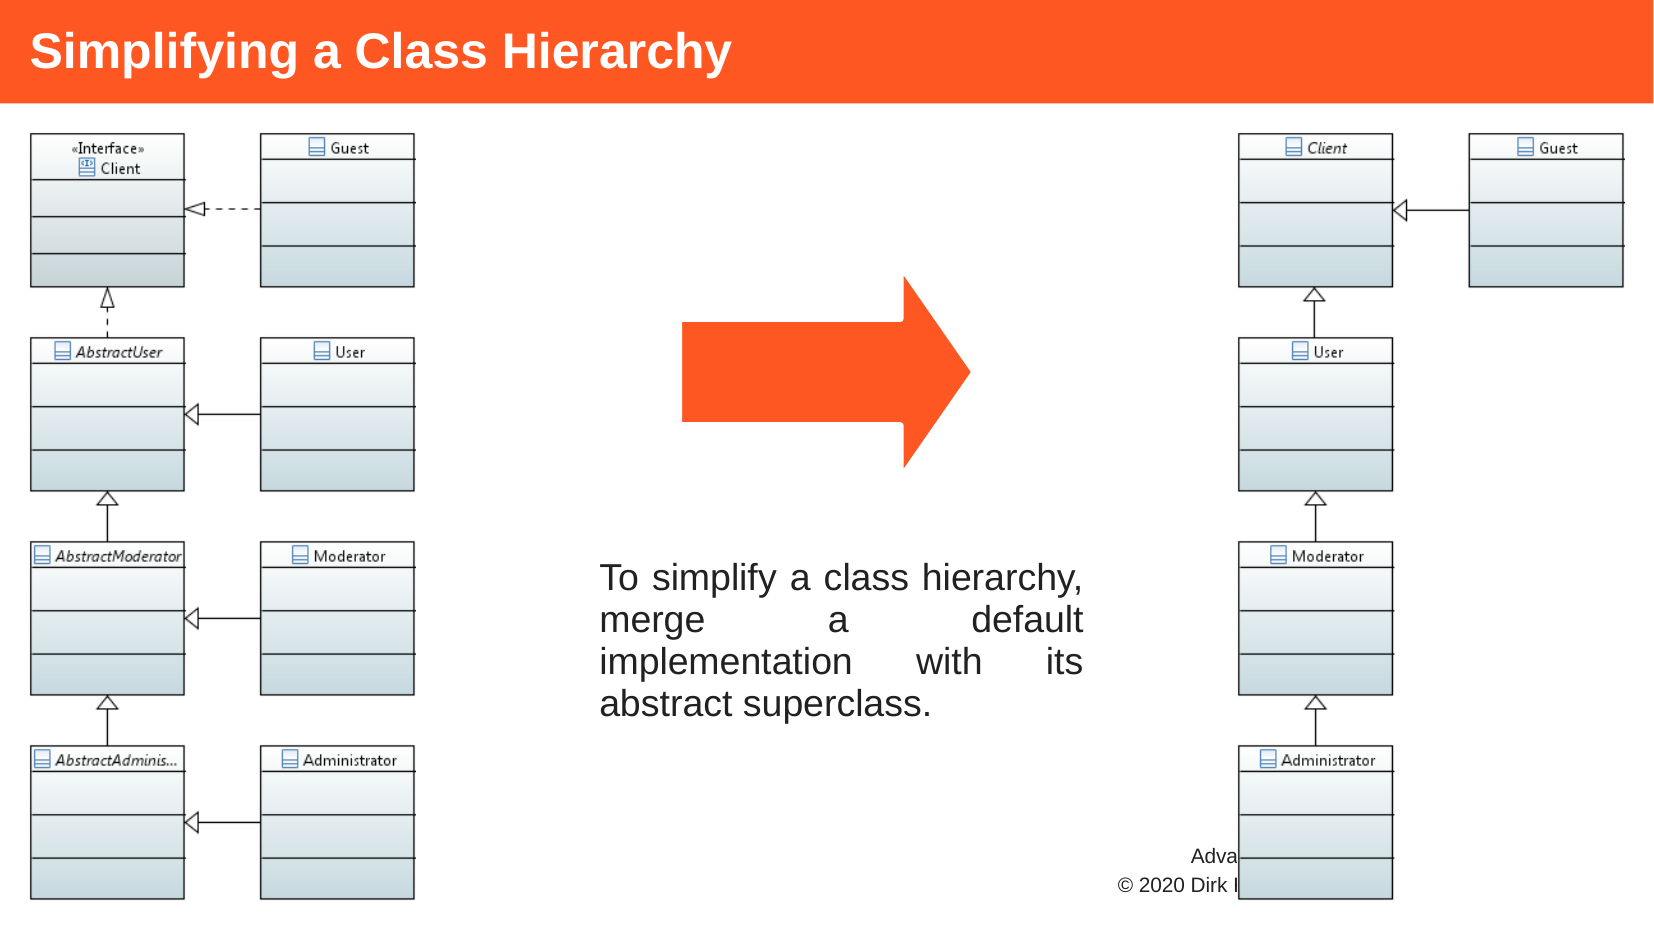

# Simplifying a Class Hierarchy
To simplify a class hierarchy, merge a default implementation with its abstract superclass.
Advanced Design and Programming
26
© 2020 Dirk Riehle - Some Rights Reserved